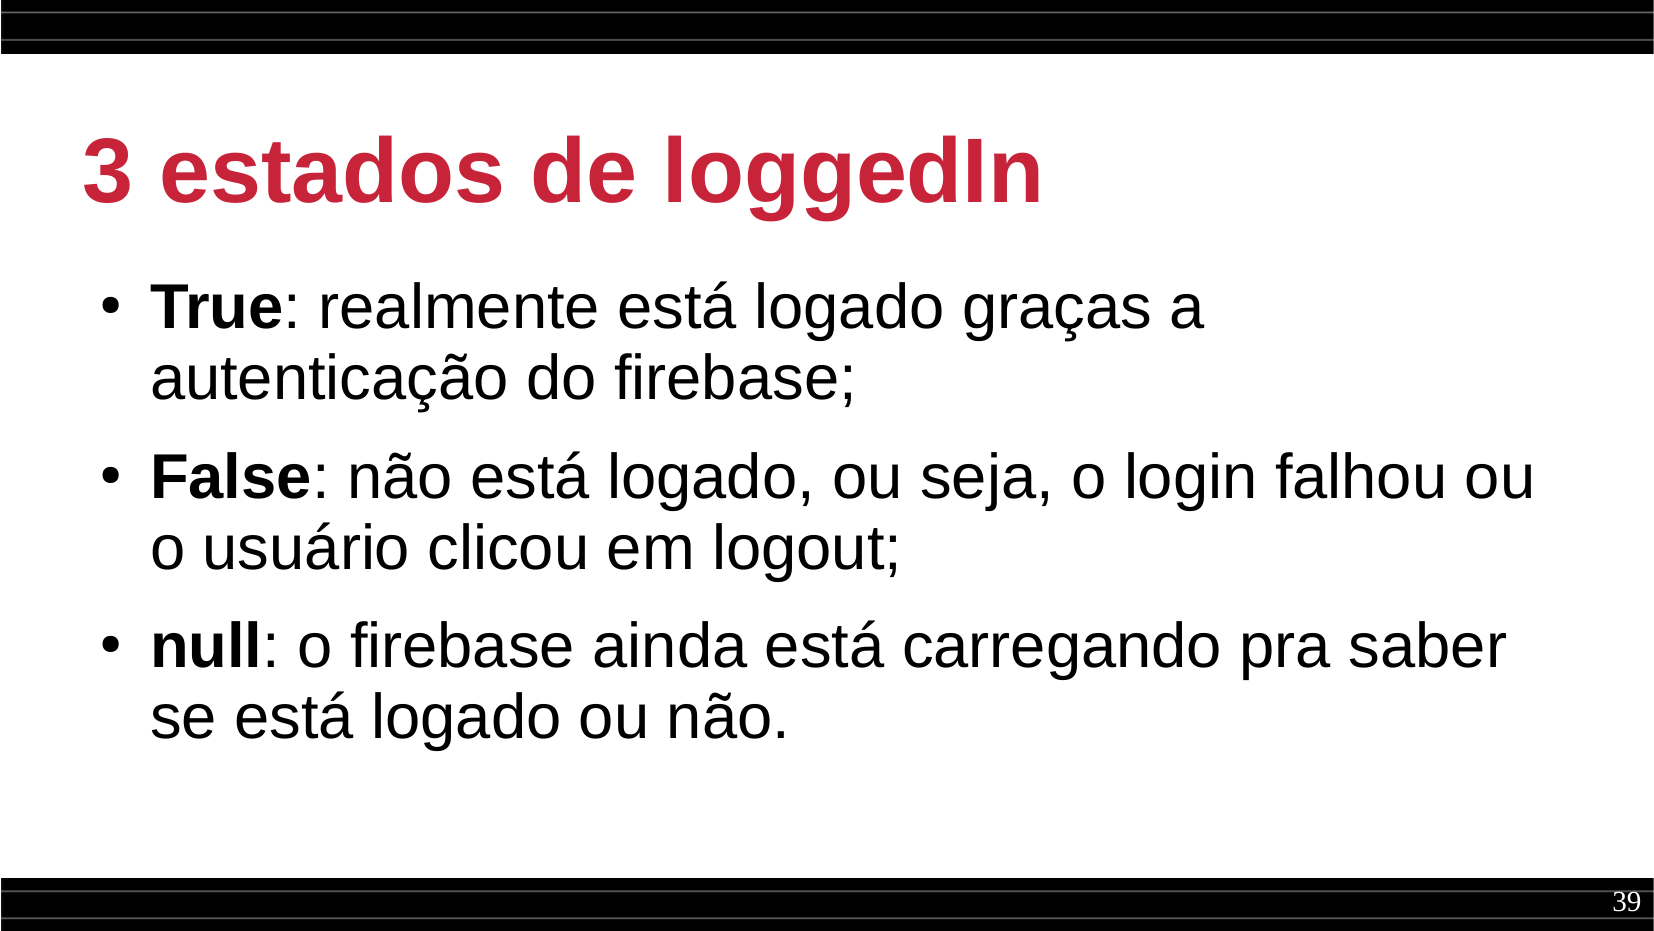

# 3 estados de loggedIn
True: realmente está logado graças a autenticação do firebase;
False: não está logado, ou seja, o login falhou ou o usuário clicou em logout;
null: o firebase ainda está carregando pra saber se está logado ou não.